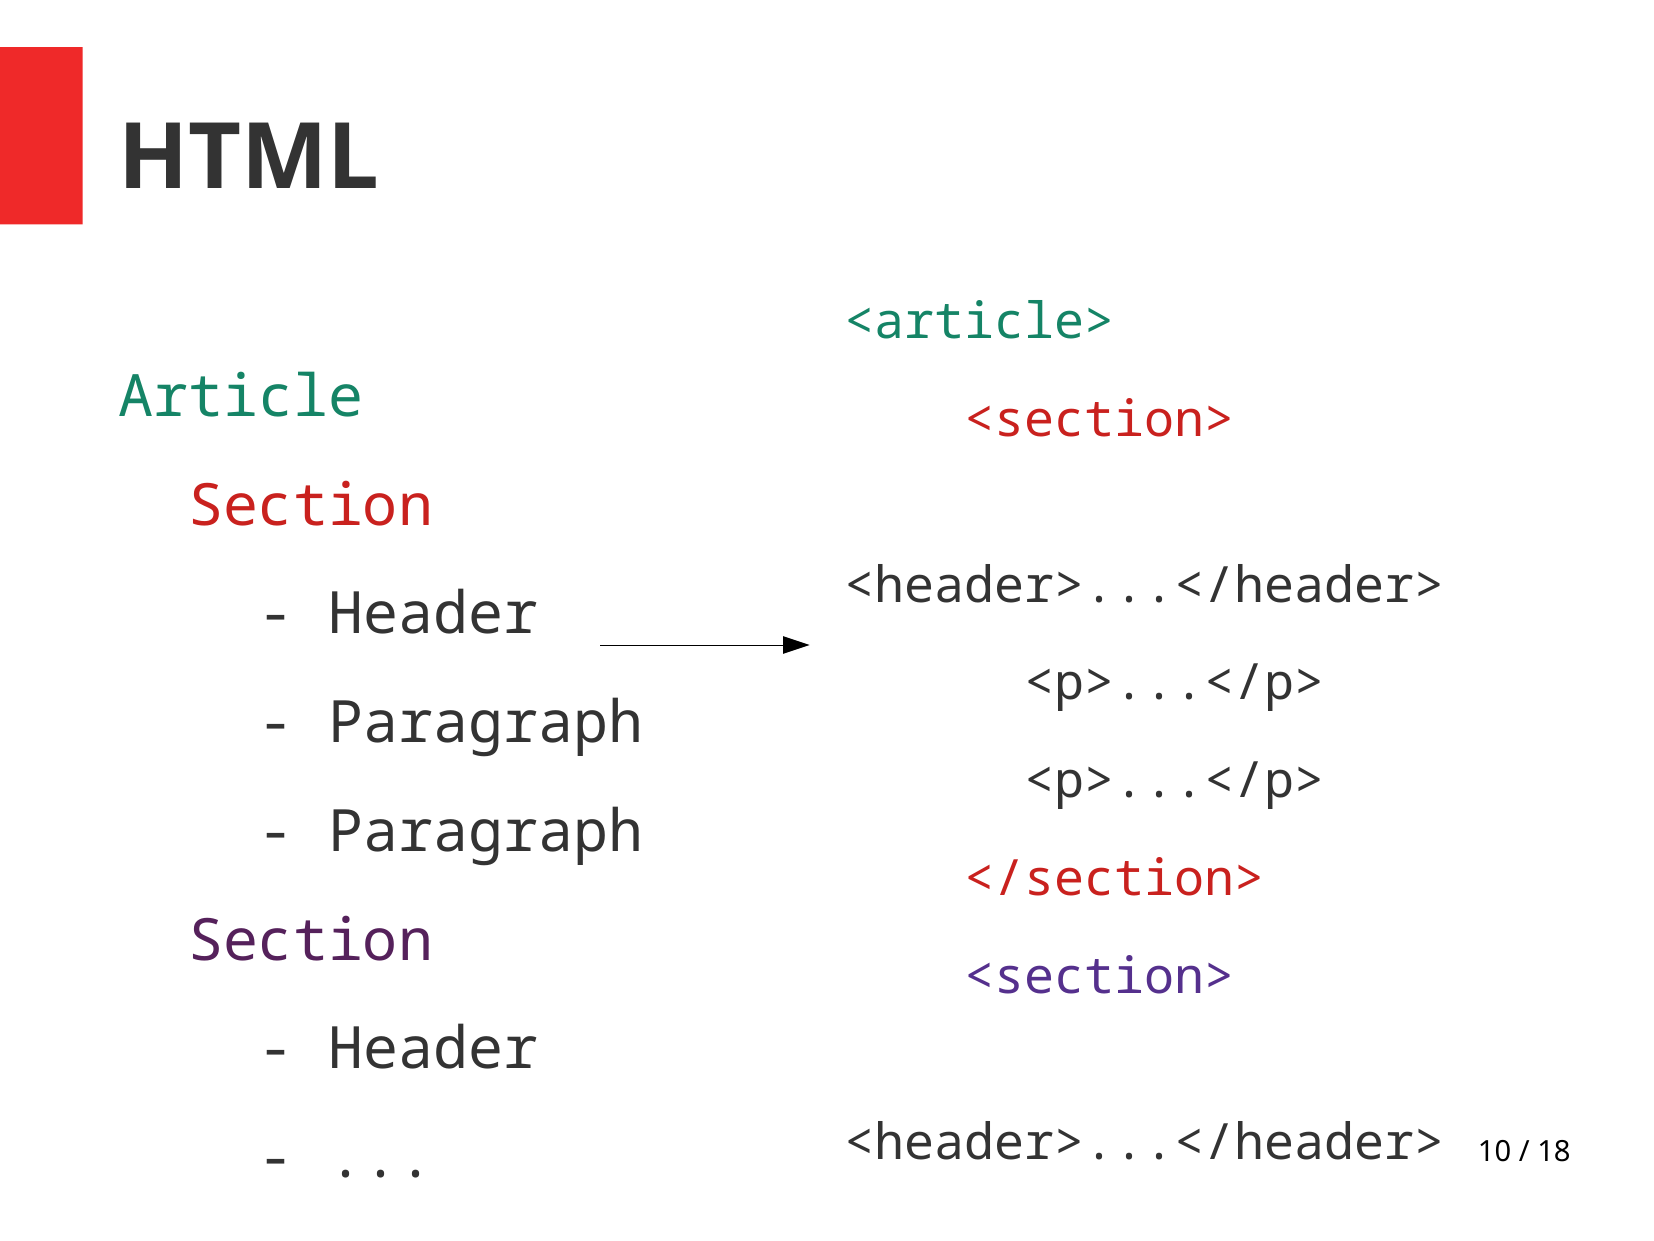

# HTML
<article>
 <section>
 <header>...</header>
 <p>...</p>
 <p>...</p>
 </section>
 <section>
 <header>...</header>
 ...
 </section>
</article>
Article
 Section
 - Header
 - Paragraph
 - Paragraph
 Section
 - Header
 - ...
10